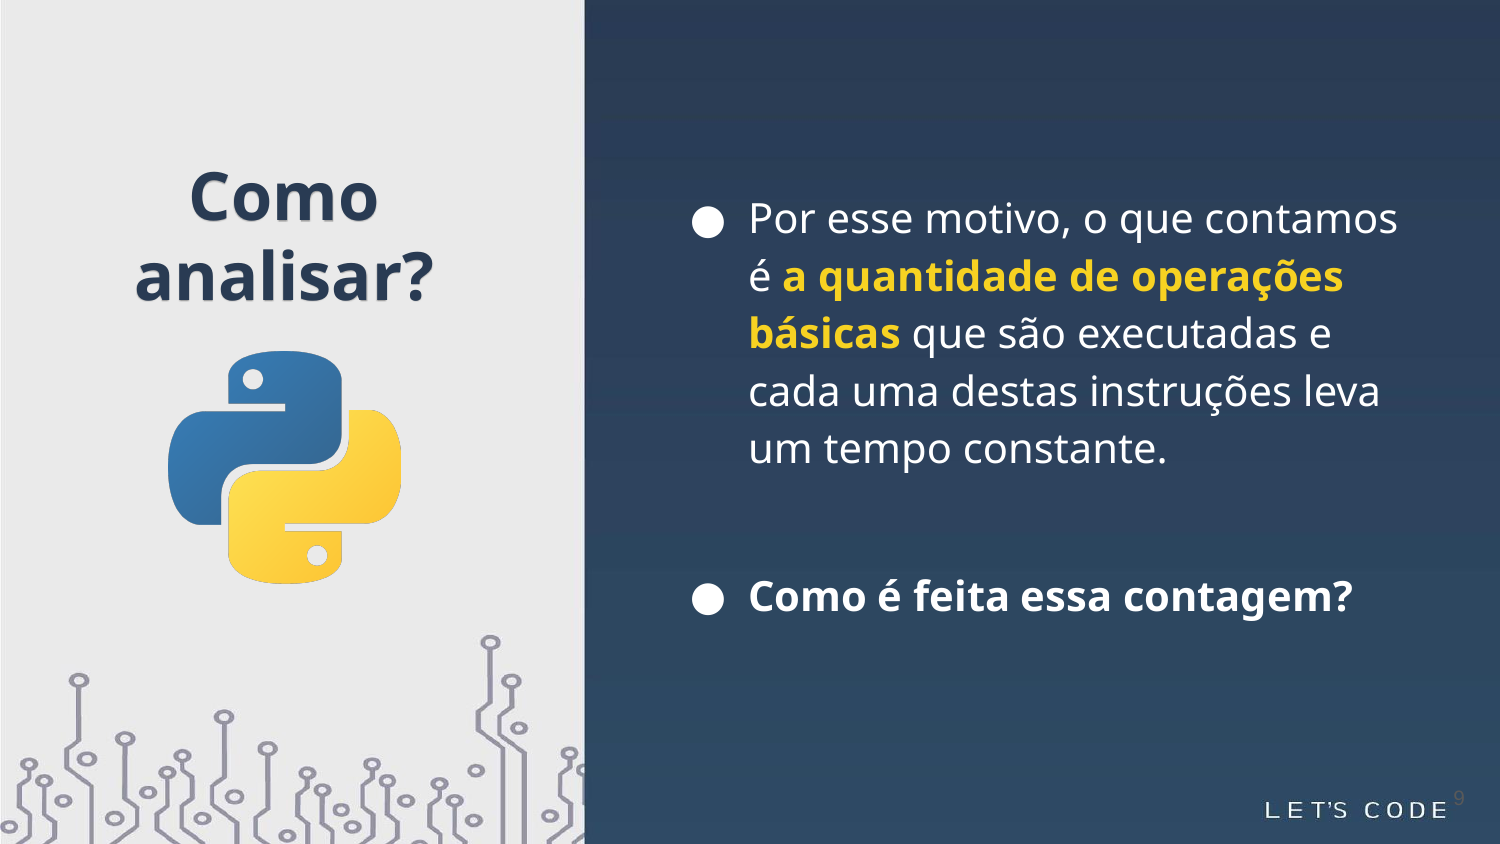

Como analisar?
Por esse motivo, o que contamos é a quantidade de operações básicas que são executadas e cada uma destas instruções leva um tempo constante.
Como é feita essa contagem?